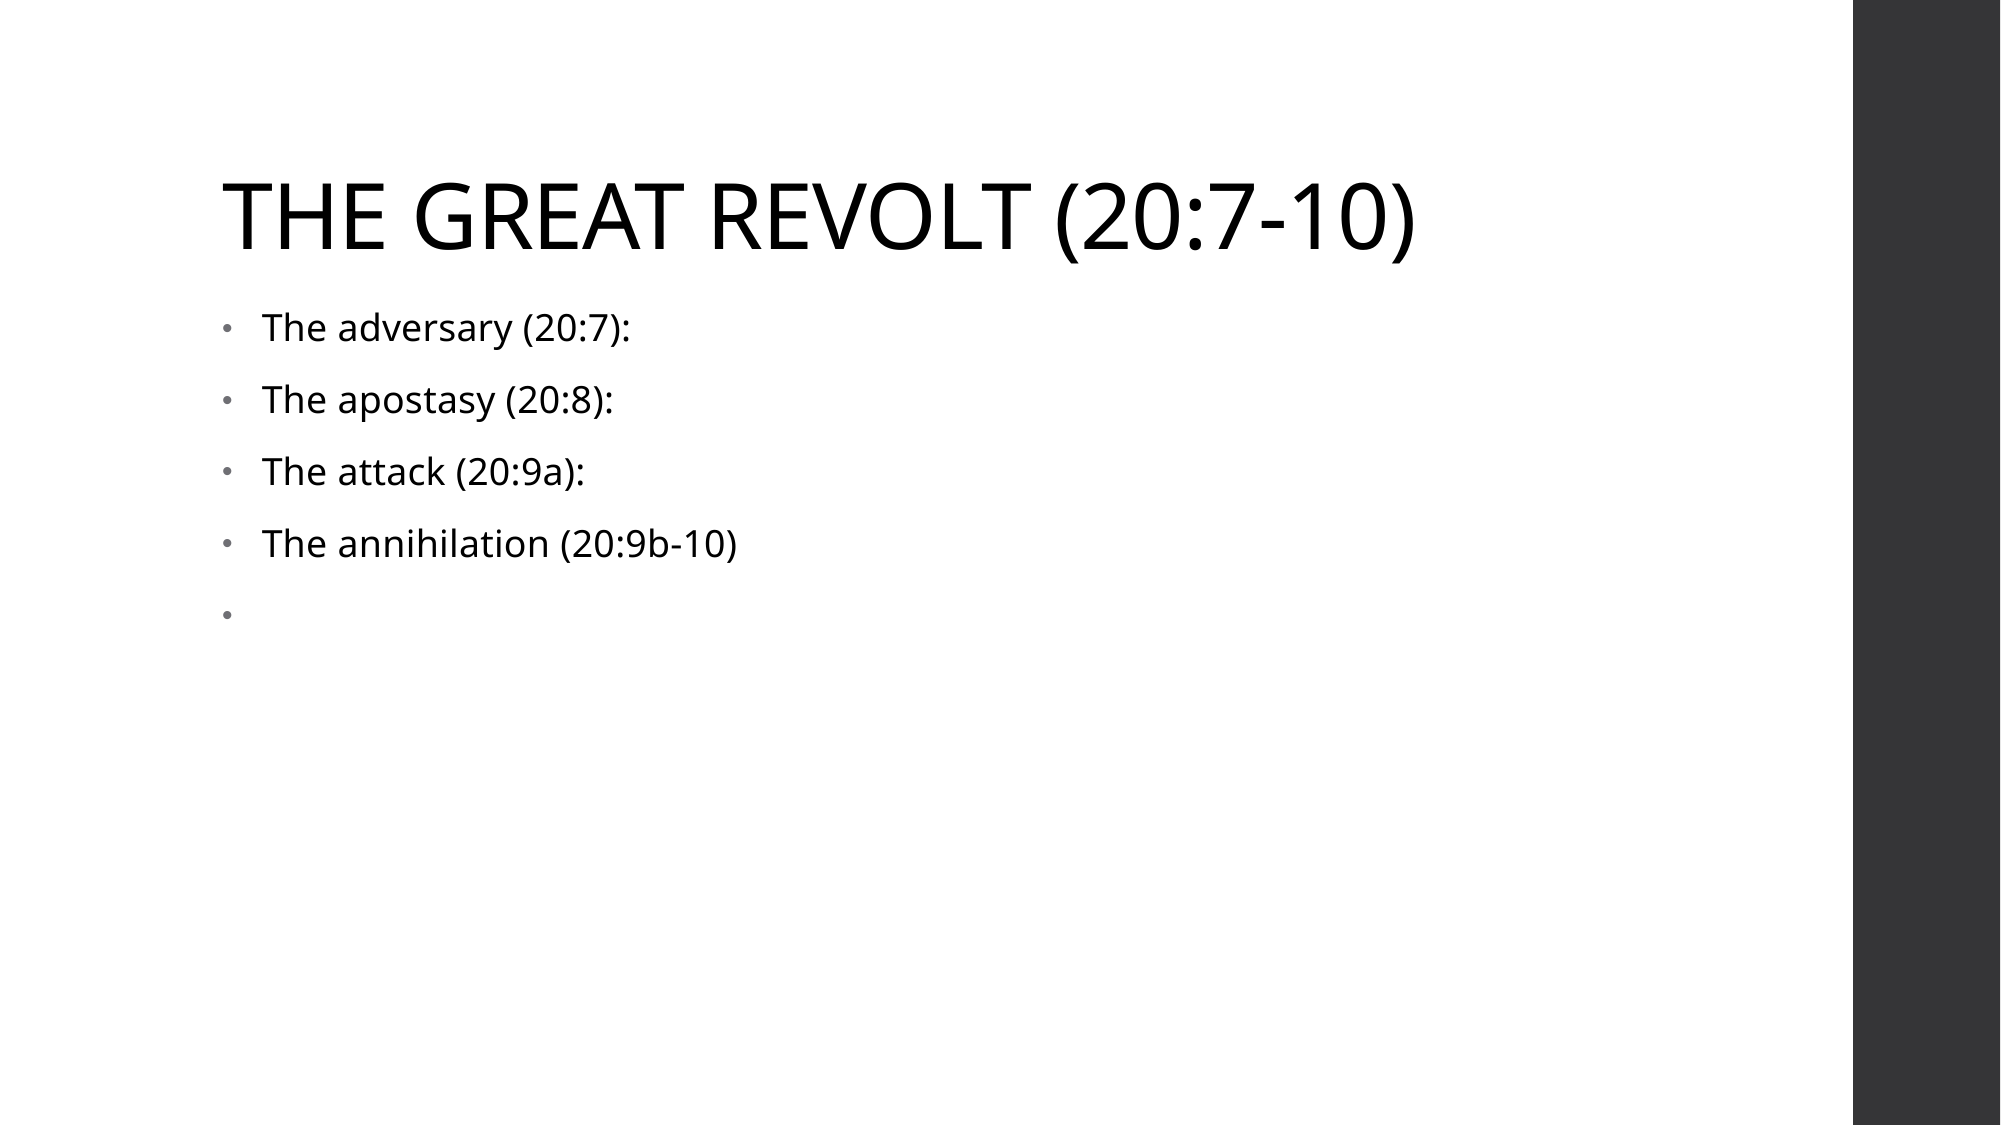

# THE GREAT REVOLT (20:7-10)
 The adversary (20:7):
 The apostasy (20:8):
 The attack (20:9a):
 The annihilation (20:9b-10)